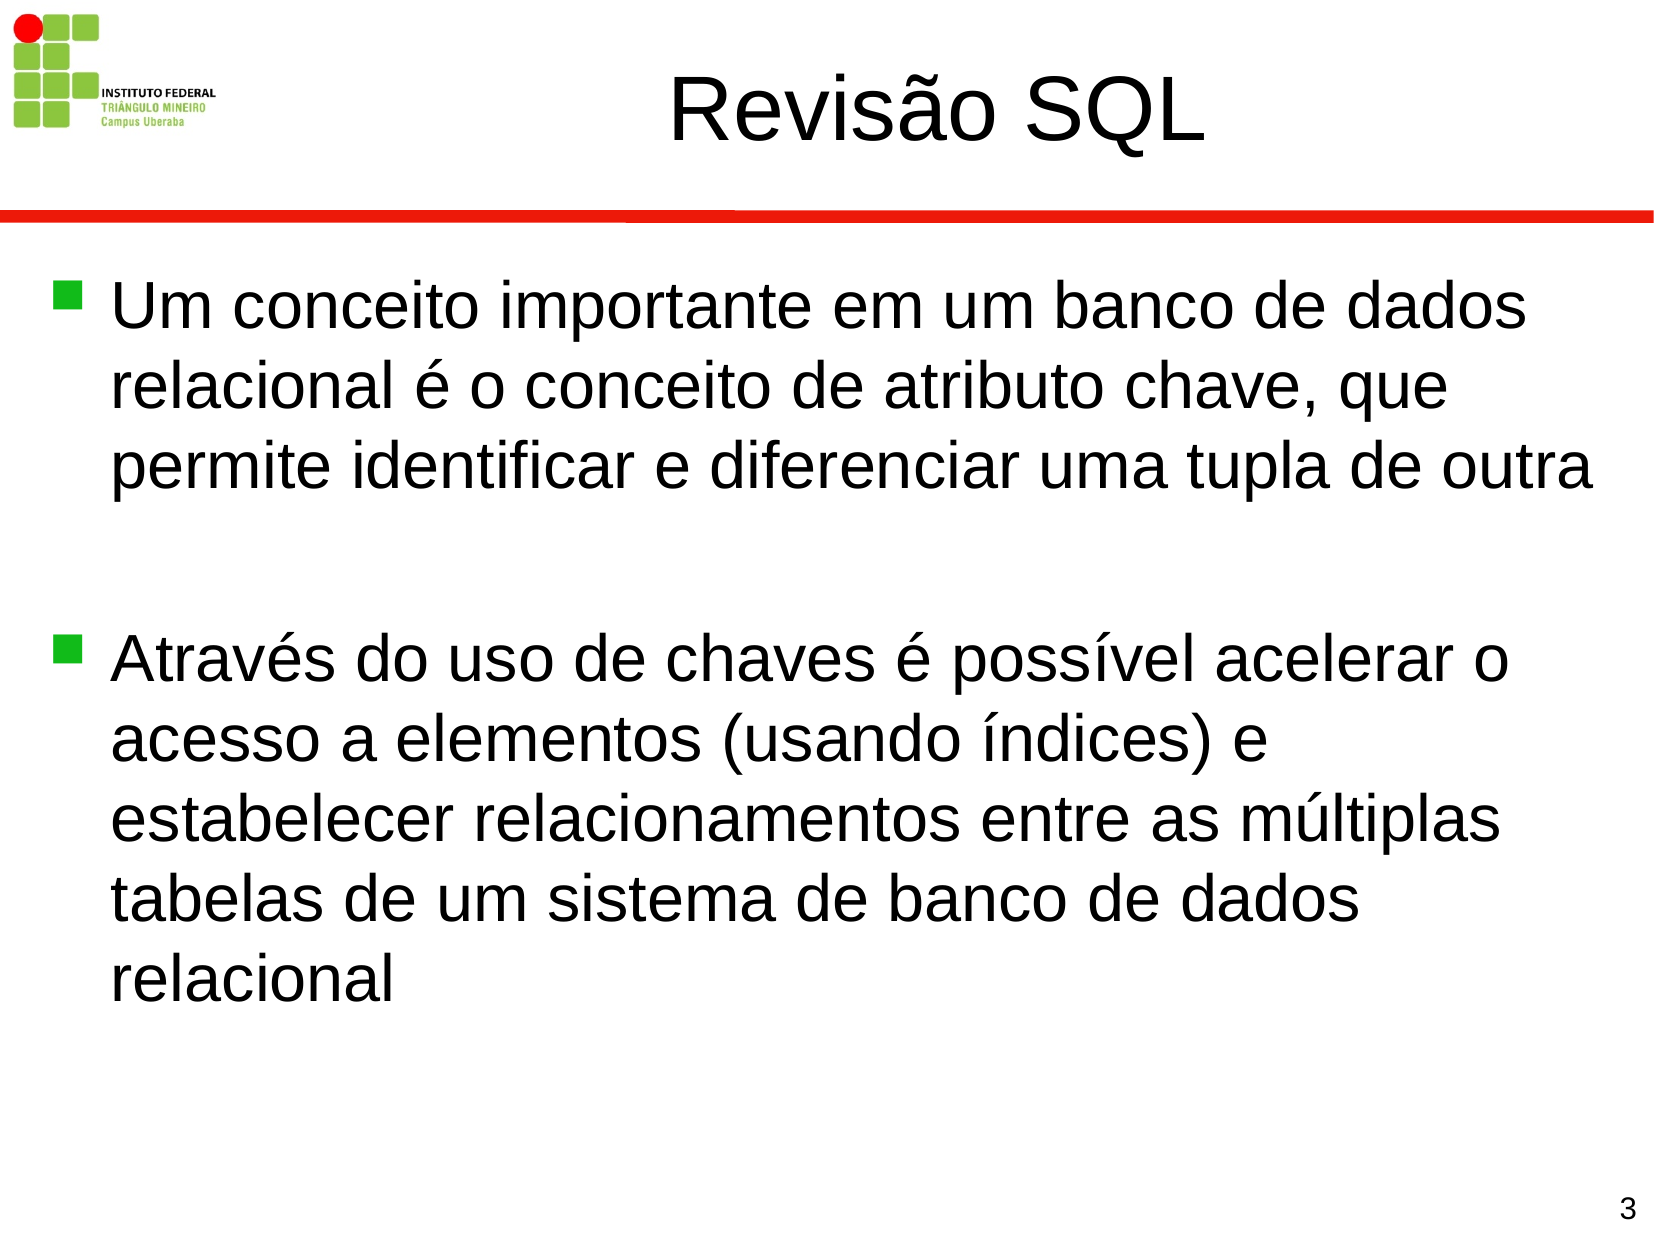

Revisão SQL
Um conceito importante em um banco de dados relacional é o conceito de atributo chave, que permite identificar e diferenciar uma tupla de outra
Através do uso de chaves é possível acelerar o acesso a elementos (usando índices) e estabelecer relacionamentos entre as múltiplas tabelas de um sistema de banco de dados relacional